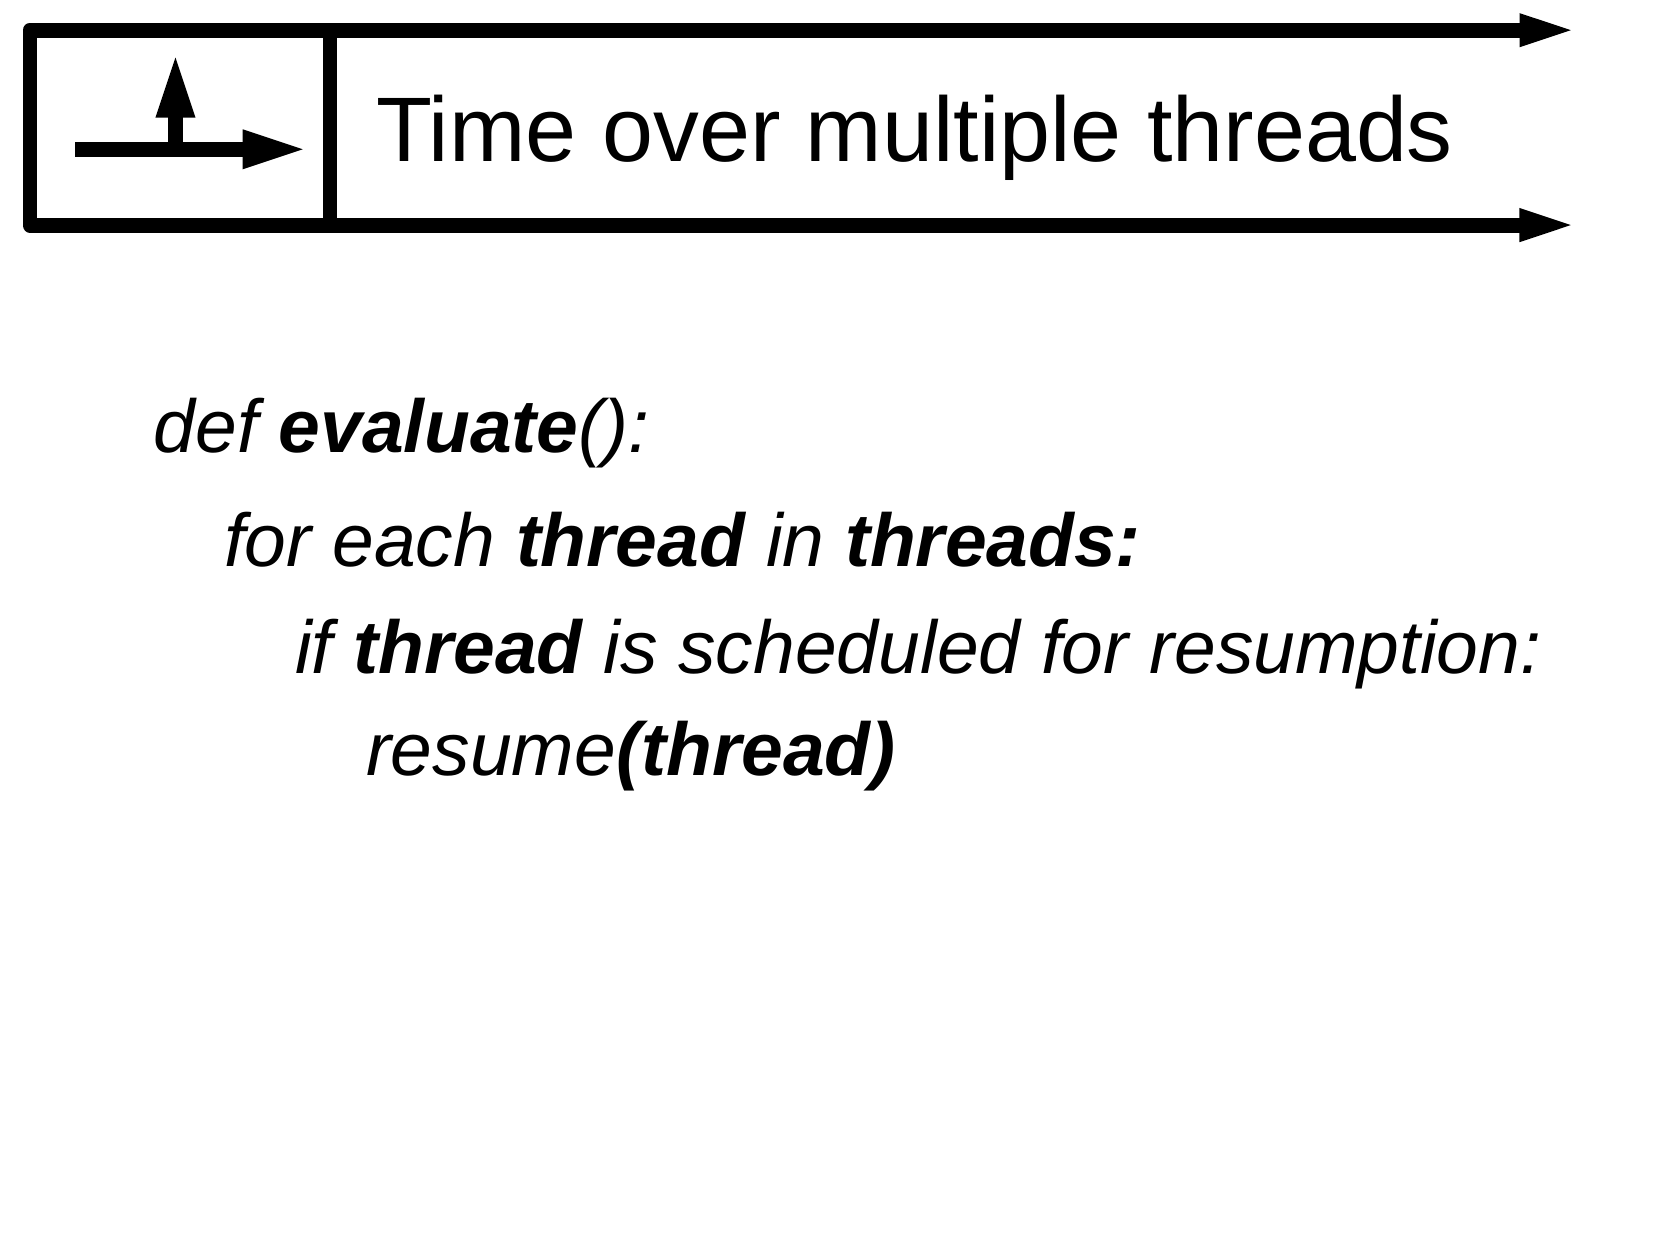

# Time over multiple threads
def evaluate():
for each thread in threads:
if thread is scheduled for resumption:
resume(thread)